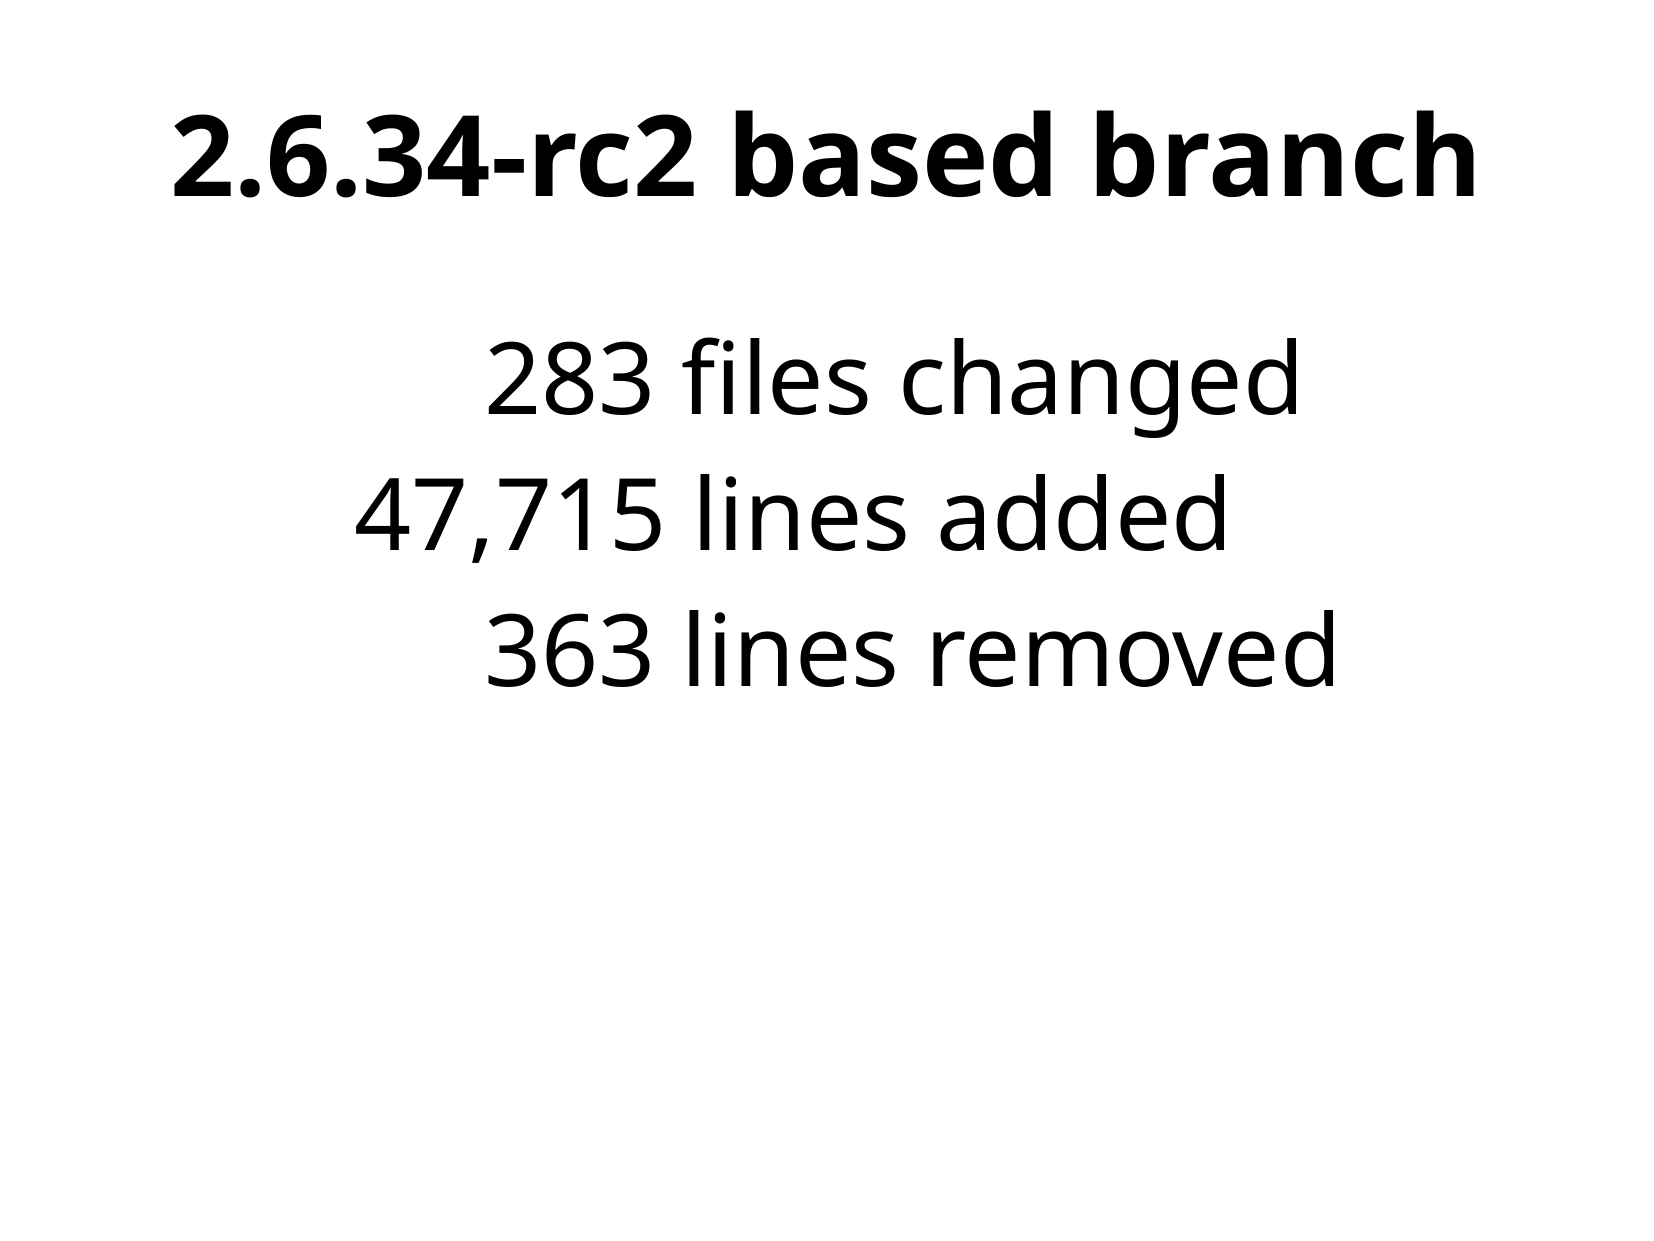

# 2.6.34-rc2 based branch
 283 files changed
47,715 lines added
 363 lines removed